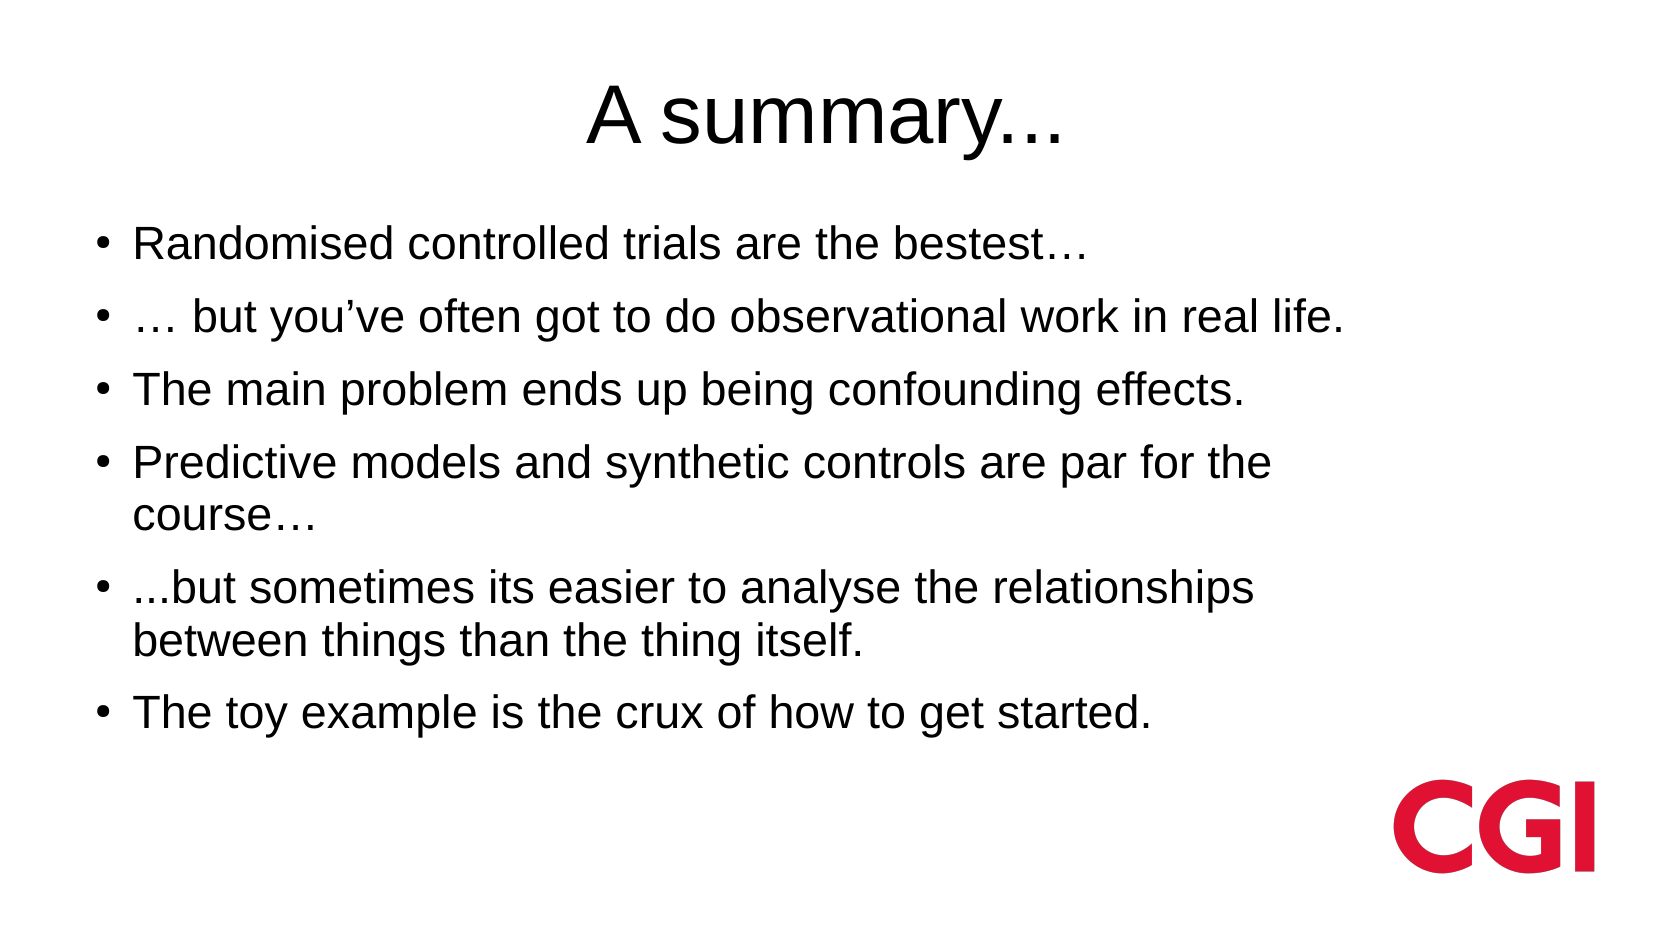

# A summary...
Randomised controlled trials are the bestest…
… but you’ve often got to do observational work in real life.
The main problem ends up being confounding effects.
Predictive models and synthetic controls are par for the course…
...but sometimes its easier to analyse the relationships between things than the thing itself.
The toy example is the crux of how to get started.